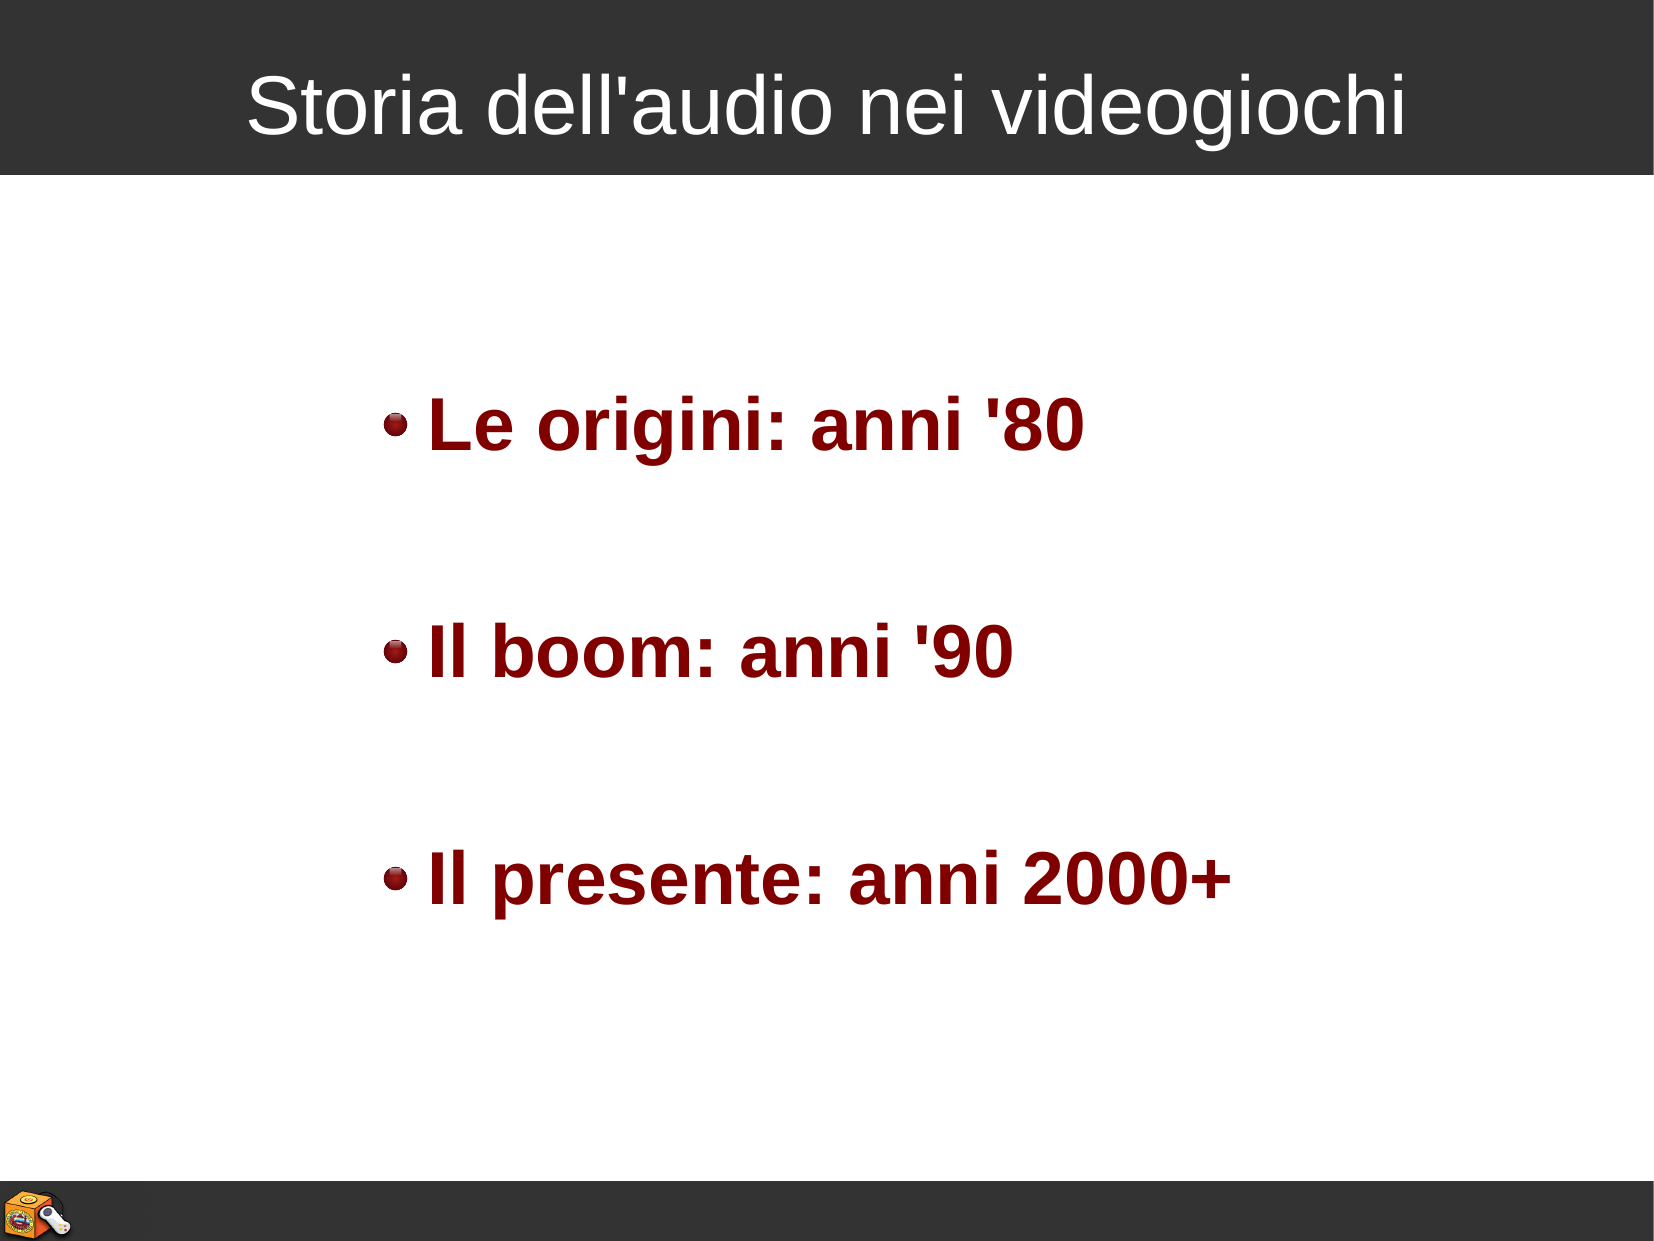

# Storia dell'audio nei videogiochi
 Le origini: anni '80
 Il boom: anni '90
 Il presente: anni 2000+